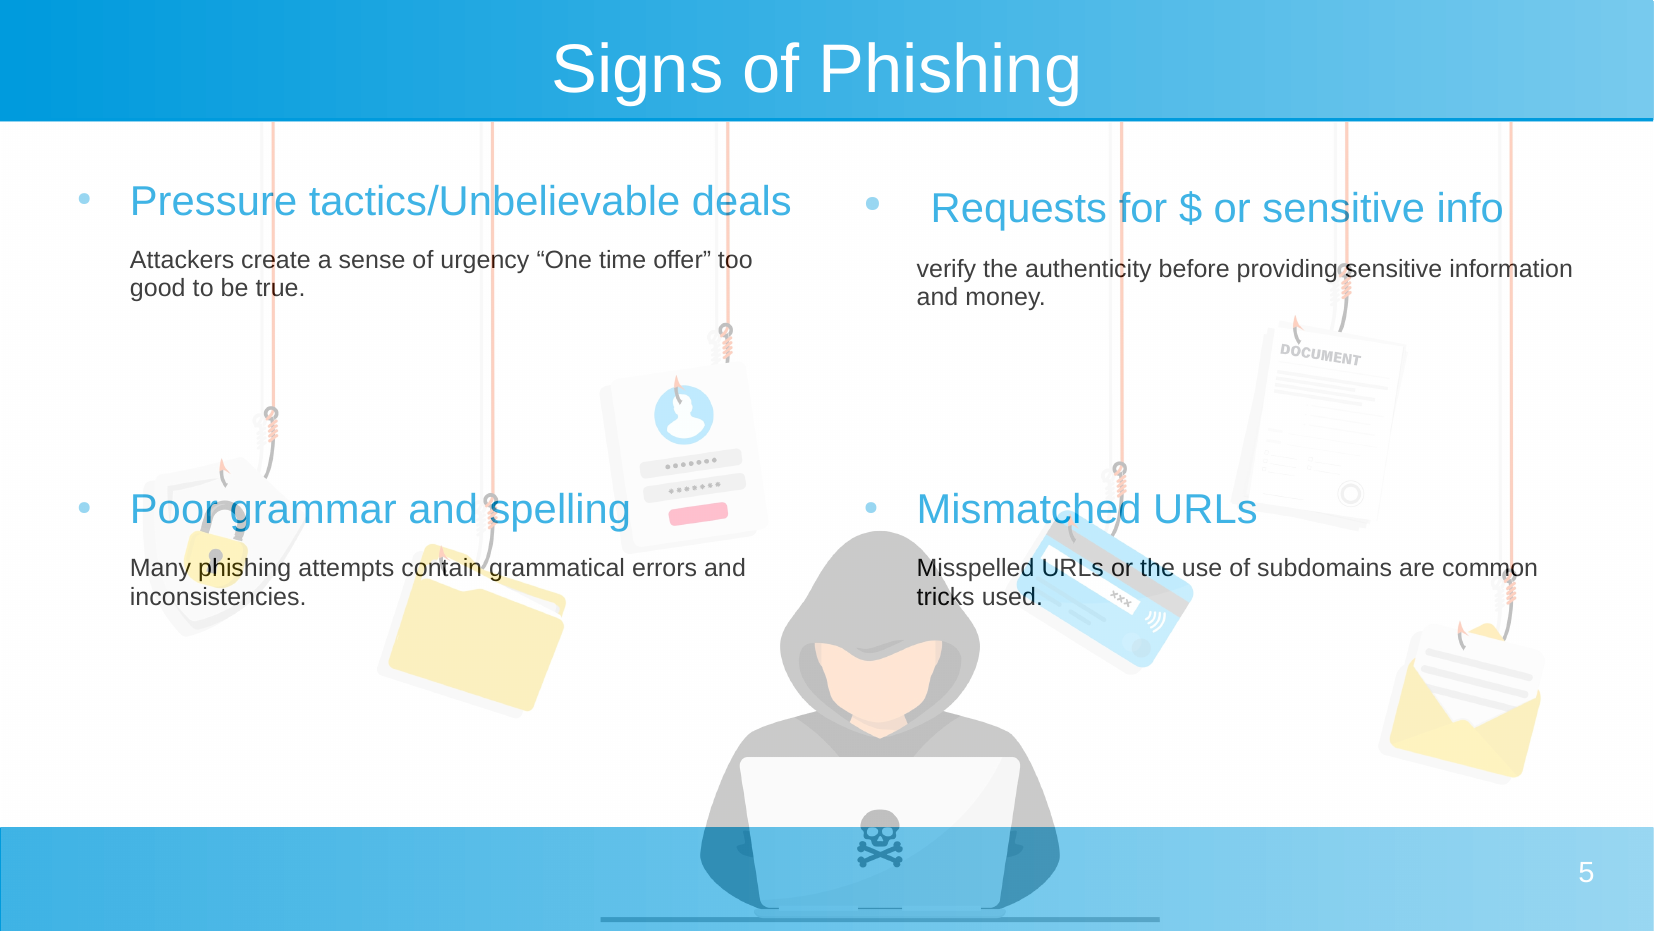

# Signs of Phishing
Pressure tactics/Unbelievable deals
Attackers create a sense of urgency “One time offer” too good to be true.
 Requests for $ or sensitive info
verify the authenticity before providing sensitive information and money.
Poor grammar and spelling
Many phishing attempts contain grammatical errors and inconsistencies.
Mismatched URLs
Misspelled URLs or the use of subdomains are common tricks used.
5